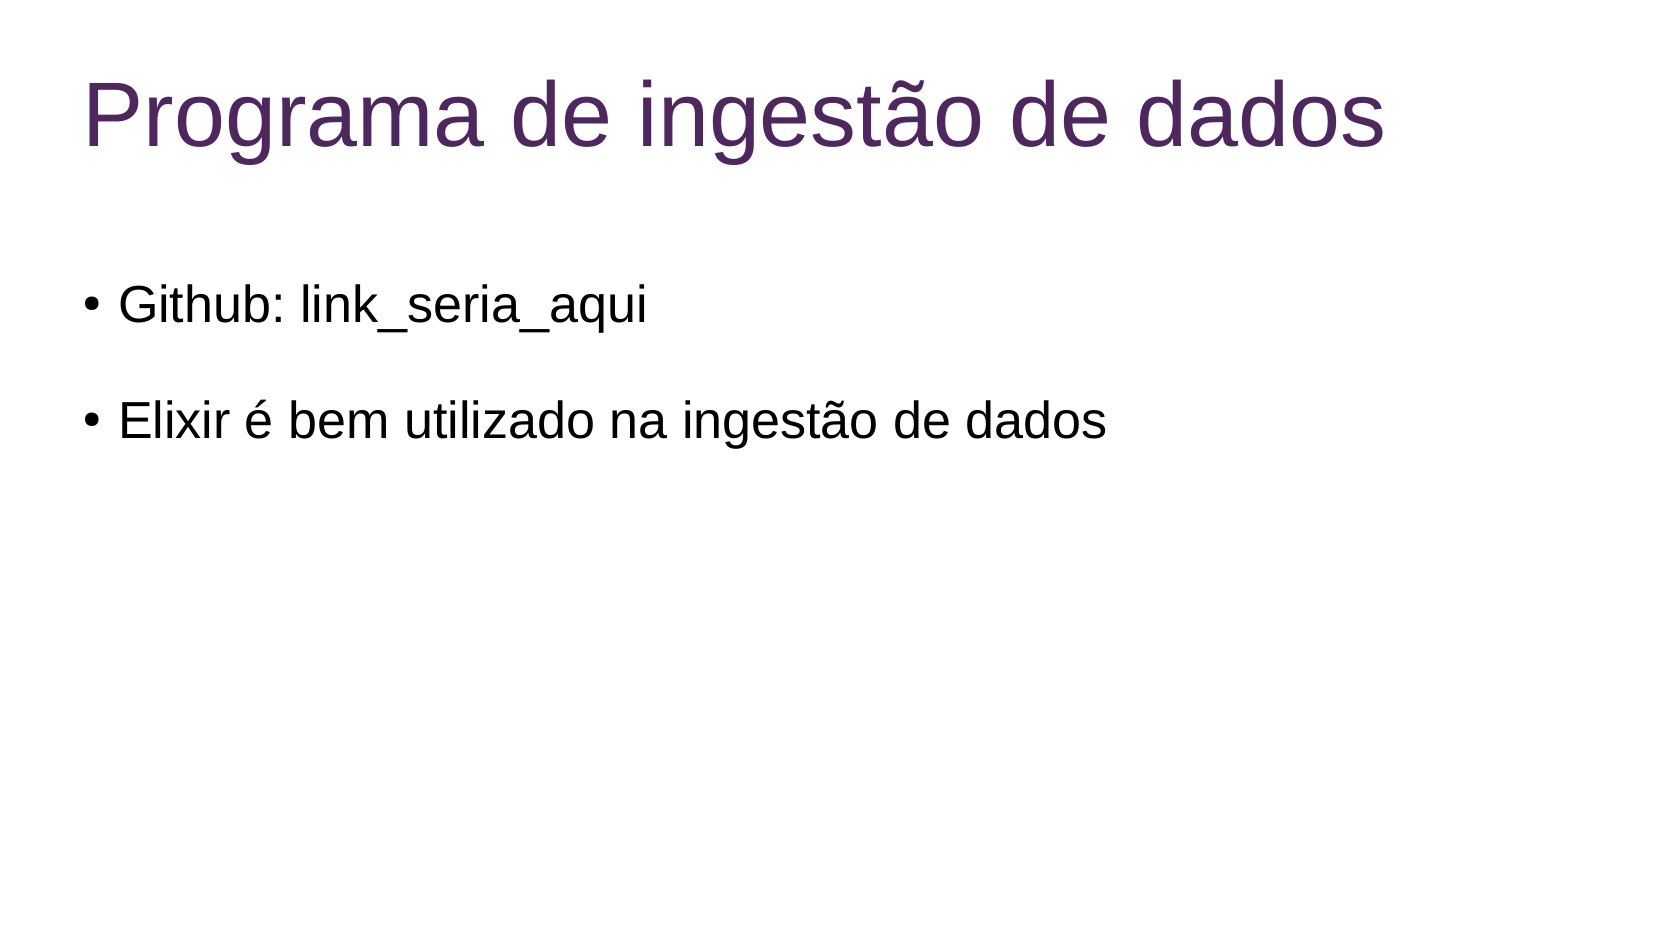

# Programa de ingestão de dados
Github: link_seria_aqui
Elixir é bem utilizado na ingestão de dados